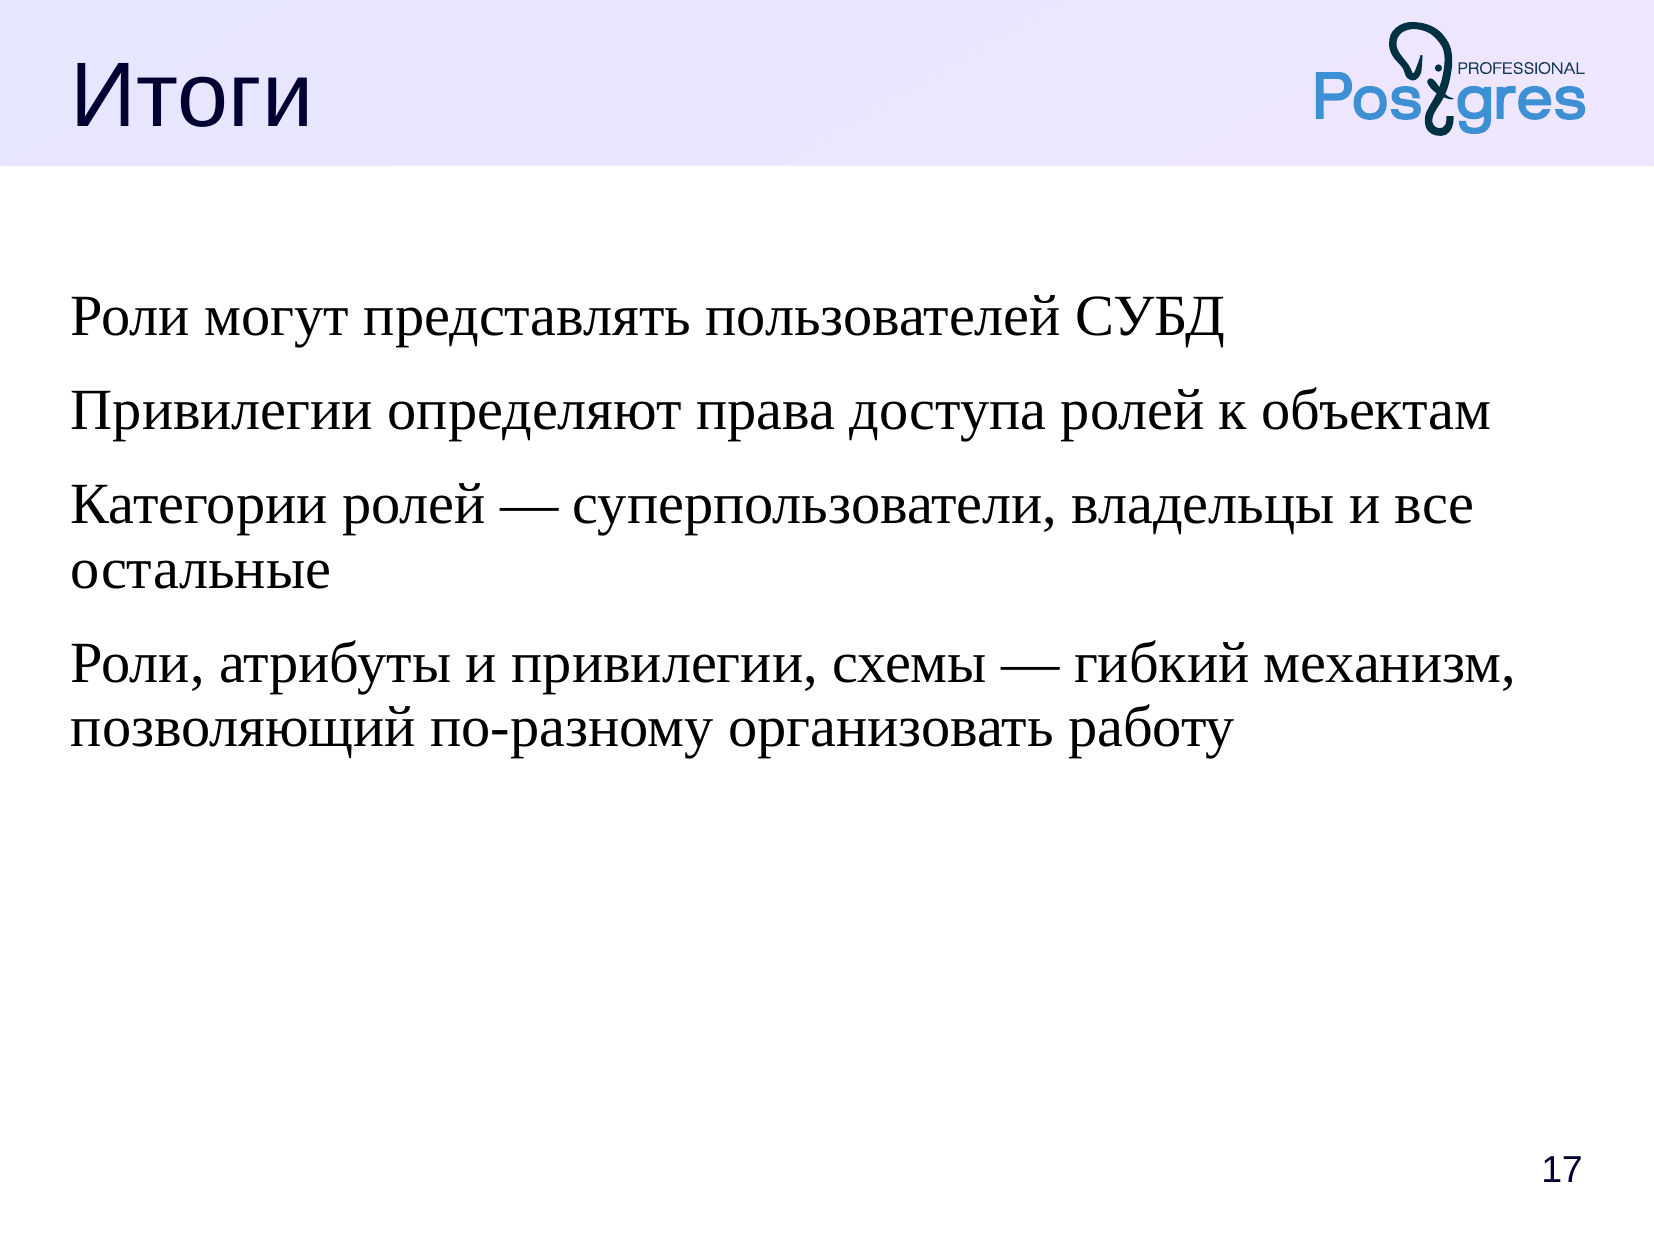

# Итоги
Роли могут представлять пользователей СУБД
Привилегии определяют права доступа ролей к объектам
Категории ролей — суперпользователи, владельцы и все остальные
Роли, атрибуты и привилегии, схемы — гибкий механизм,
позволяющий по-разному организовать работу